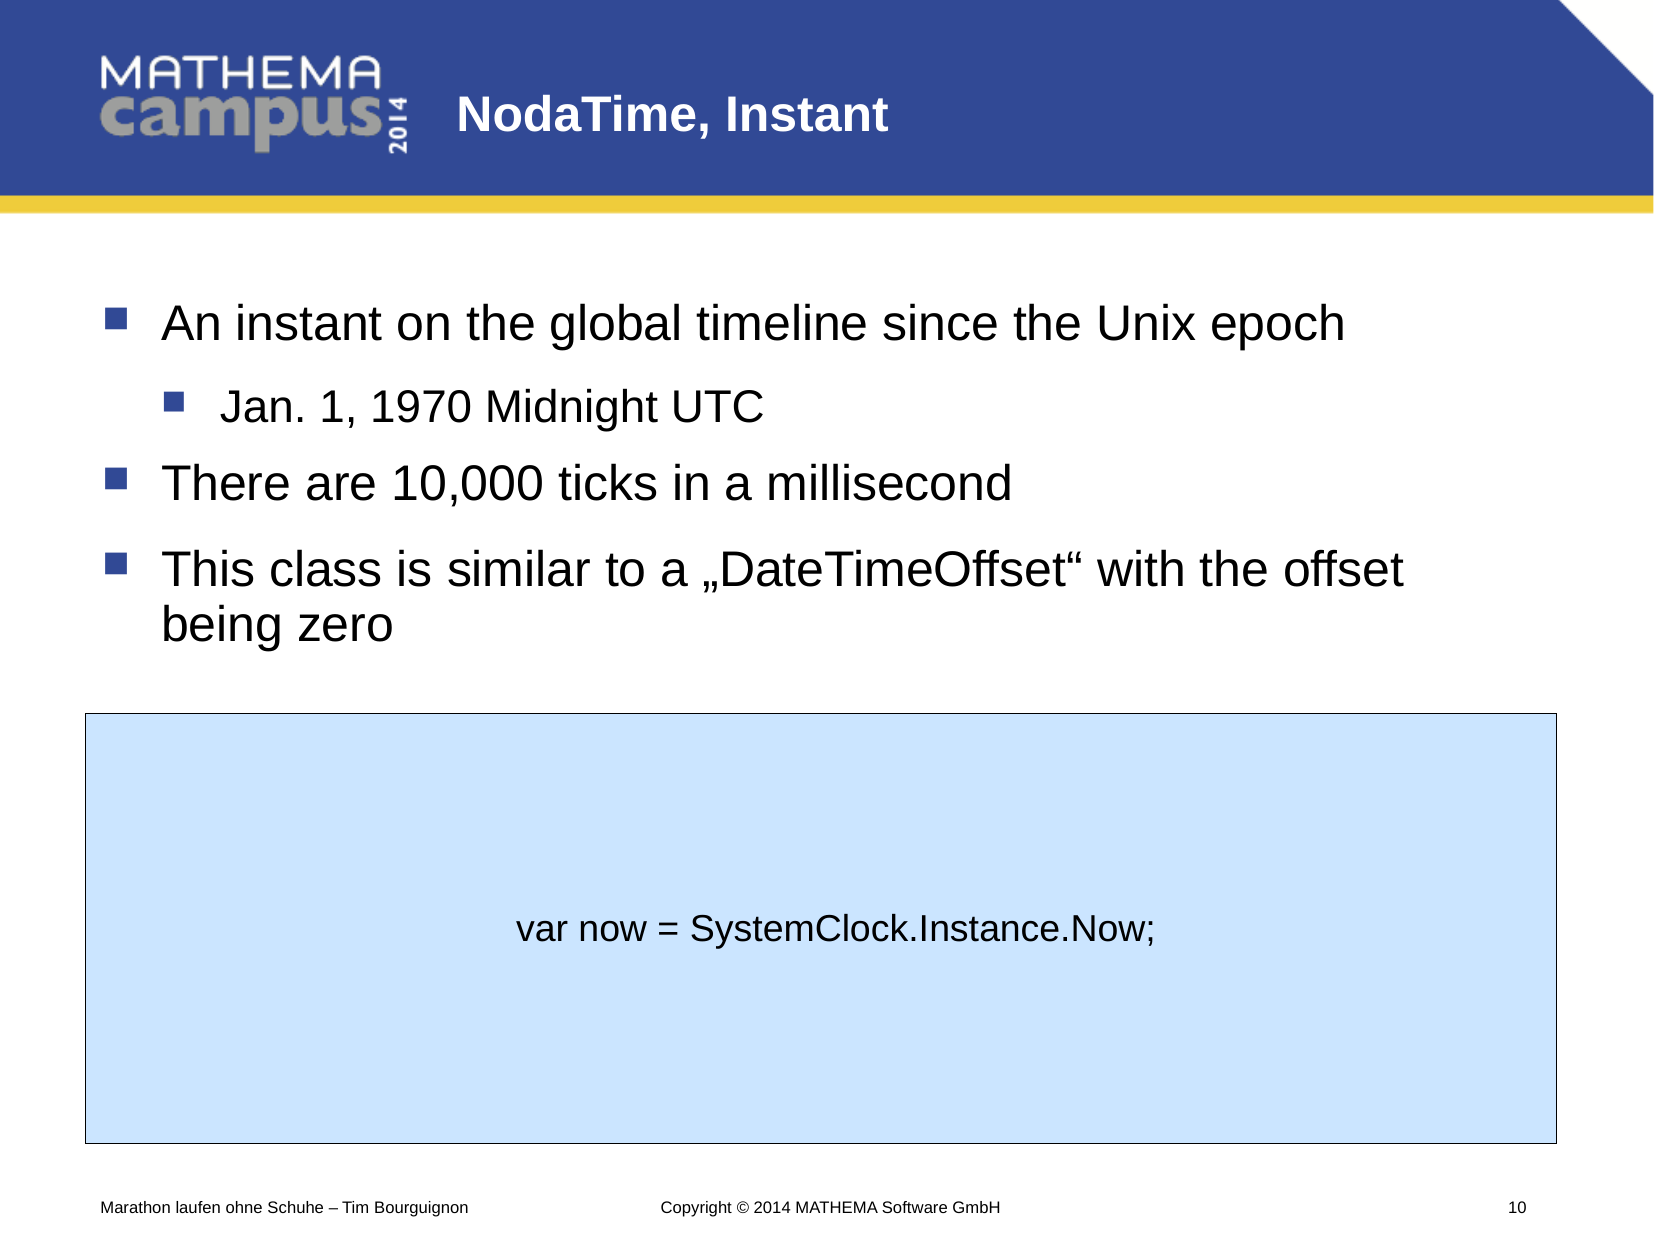

NodaTime, Instant
# An instant on the global timeline since the Unix epoch
Jan. 1, 1970 Midnight UTC
There are 10,000 ticks in a millisecond
This class is similar to a „DateTimeOffset“ with the offset being zero
var now = SystemClock.Instance.Now;